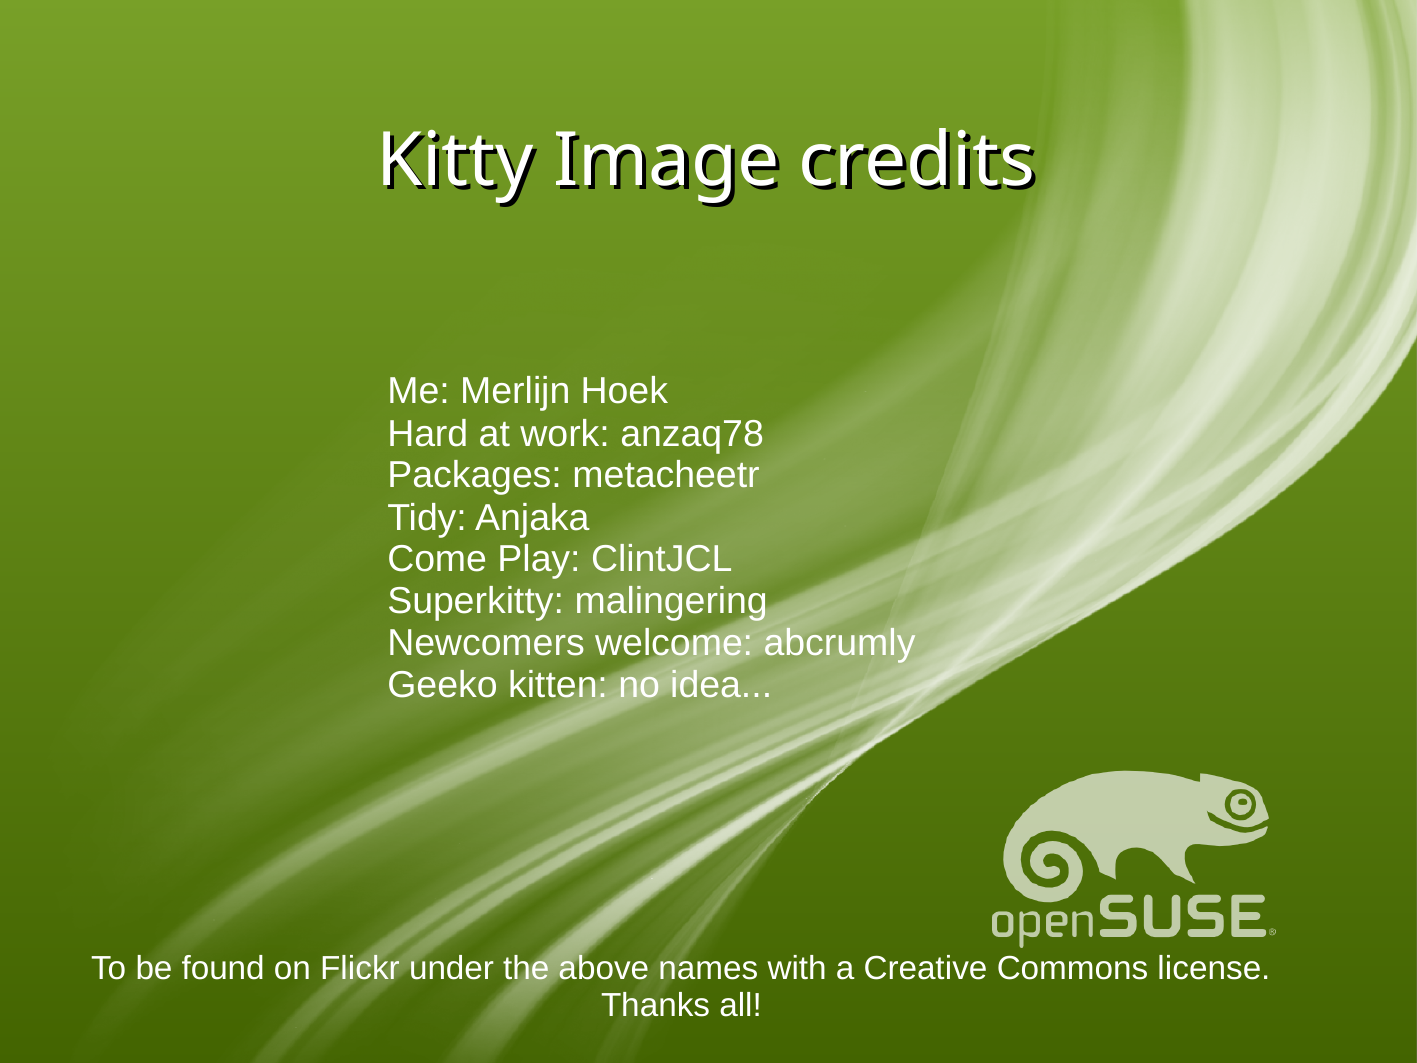

Kitty Image credits
Me: Merlijn Hoek
Hard at work: anzaq78
Packages: metacheetr
Tidy: Anjaka
Come Play: ClintJCL
Superkitty: malingering
Newcomers welcome: abcrumly
Geeko kitten: no idea...
To be found on Flickr under the above names with a Creative Commons license. Thanks all!